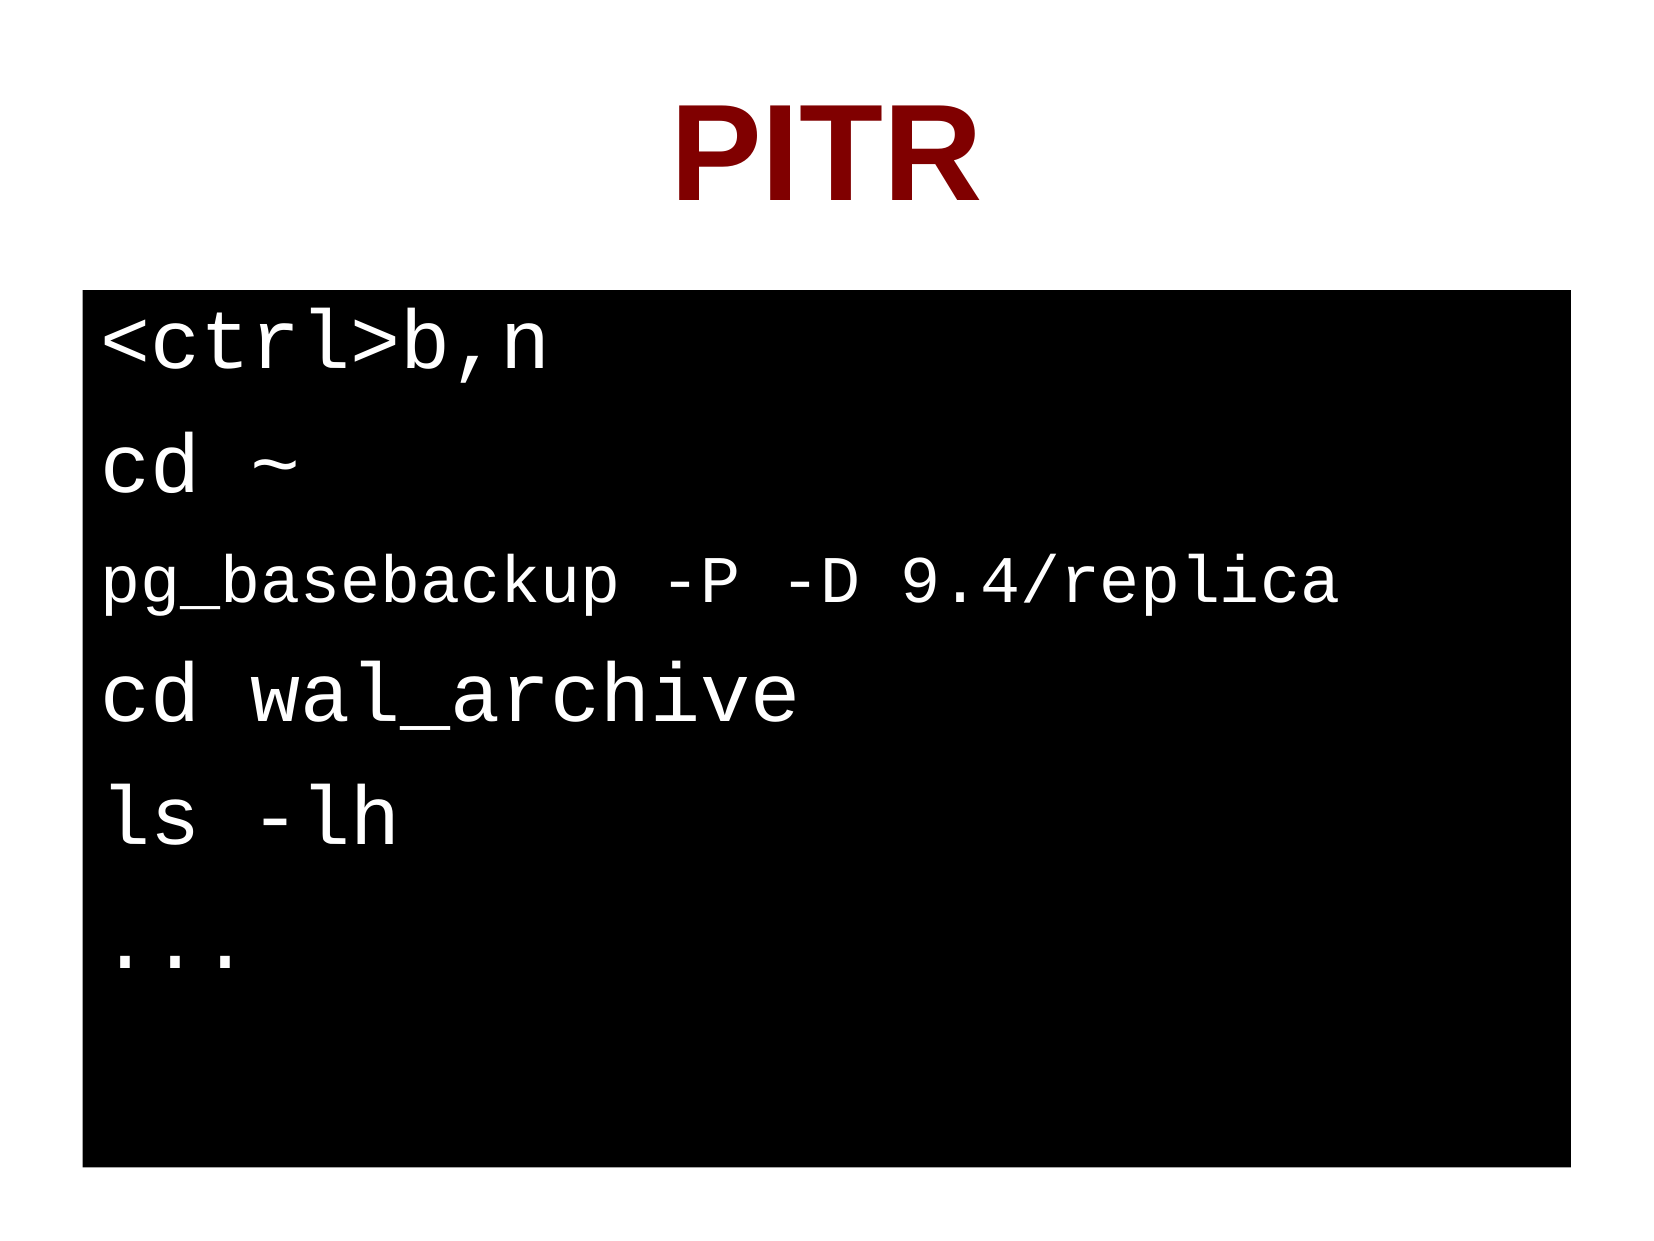

# PITR
<ctrl>b,n
cd ~
pg_basebackup -P -D 9.4/replica
cd wal_archive
ls -lh
...